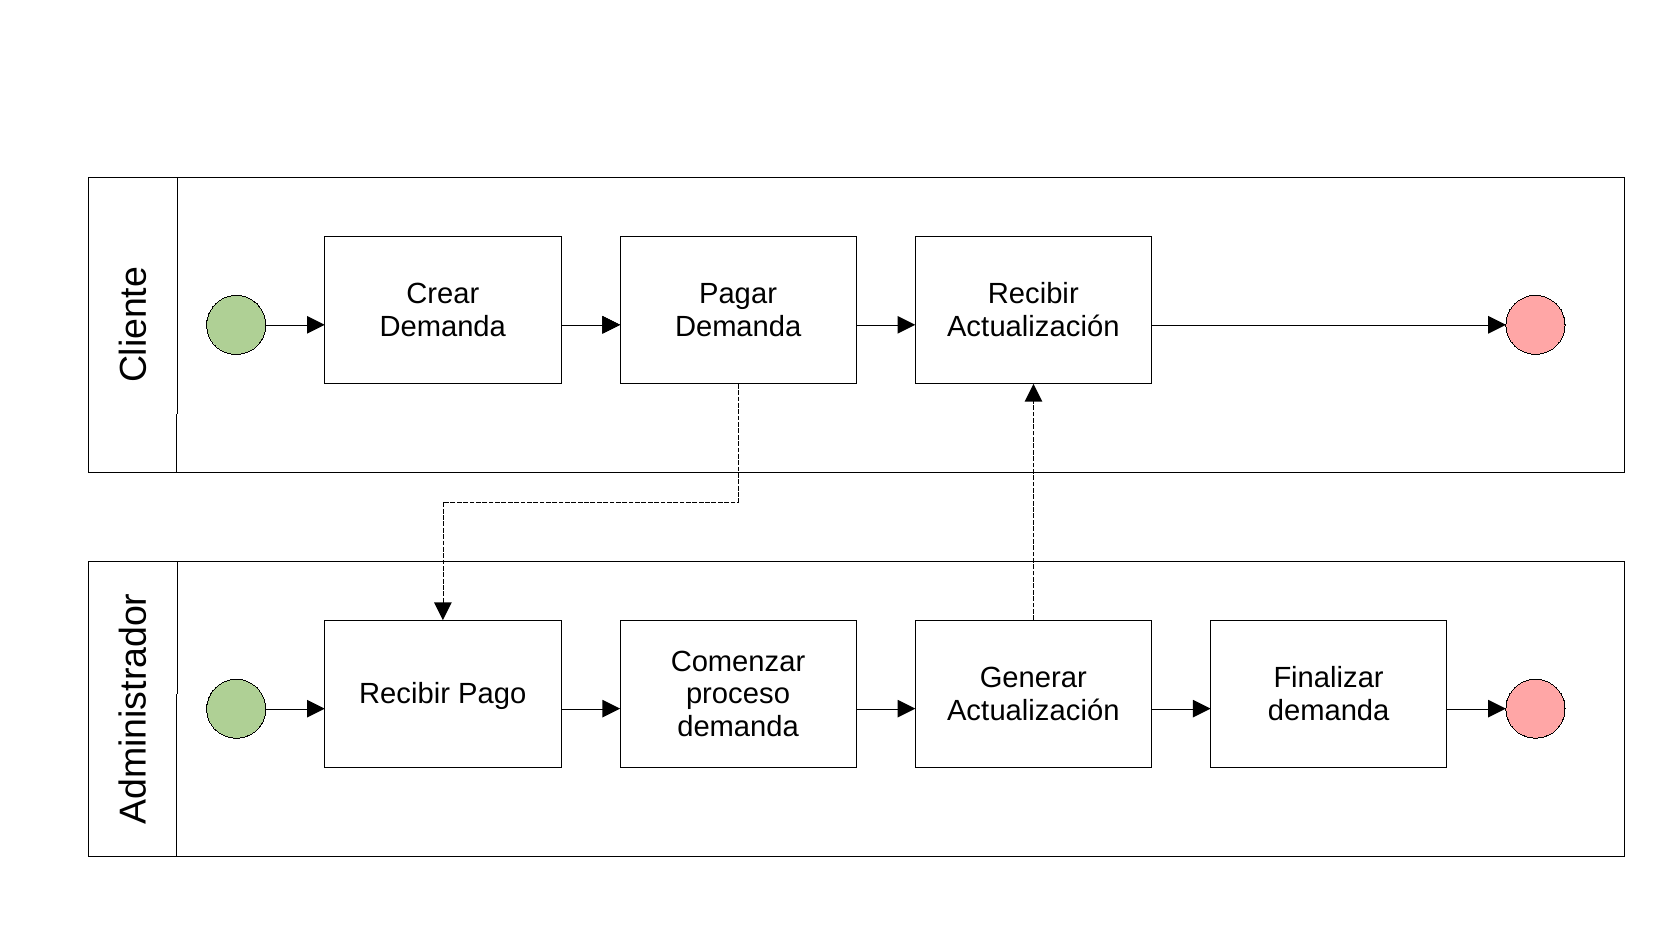

Crear Demanda
Pagar Demanda
Recibir Actualización
Cliente
Recibir Pago
Comenzar proceso demanda
Generar Actualización
Finalizar demanda
Administrador